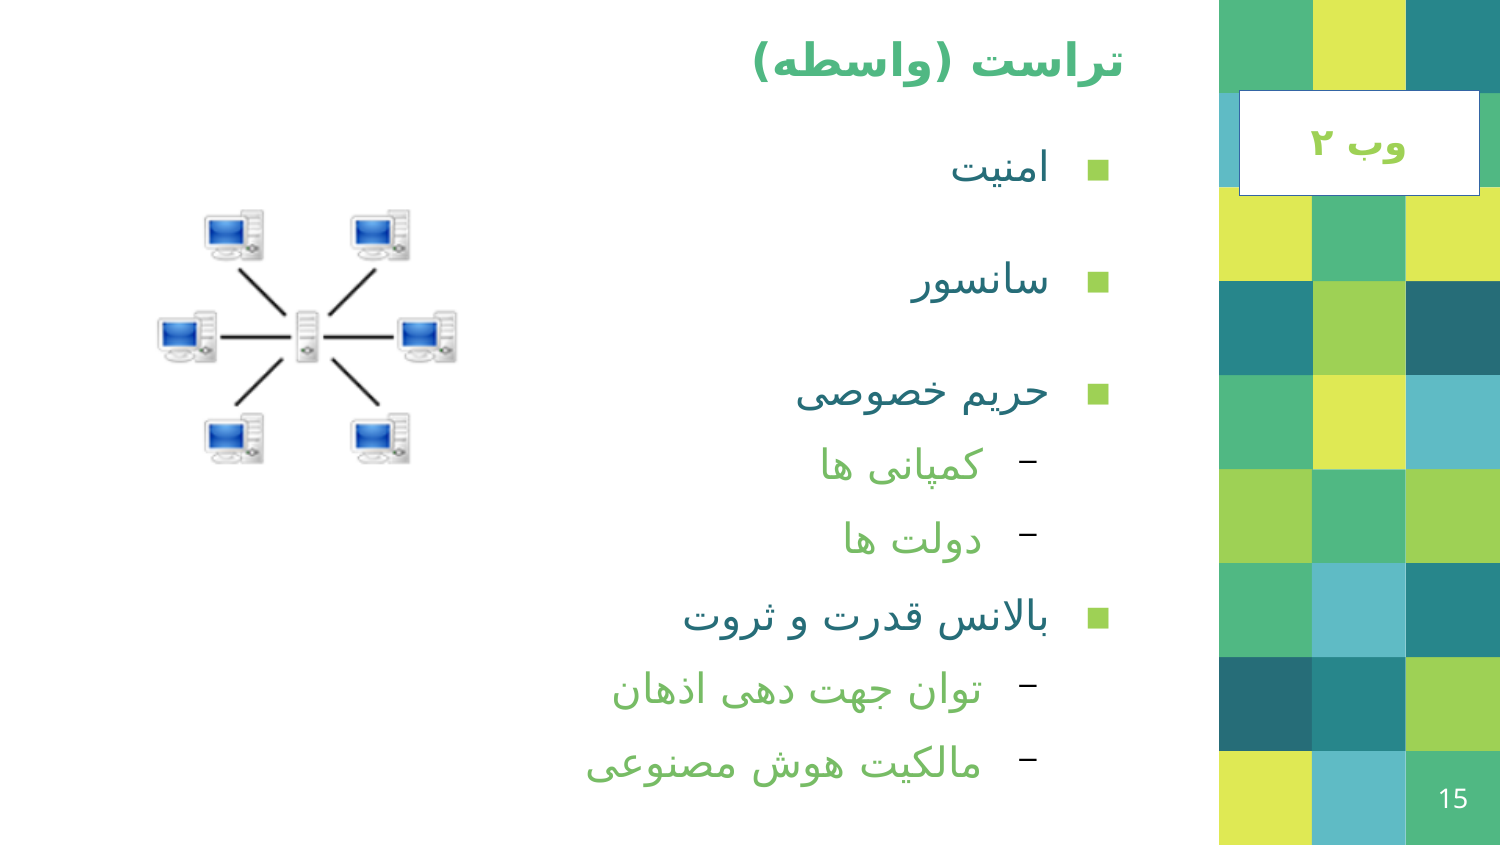

تراست (واسطه)
وب ۲
# امنیت
سانسور
حریم خصوصی
کمپانی ها
دولت ها
بالانس قدرت و ثروت
توان جهت دهی اذهان
مالکیت هوش مصنوعی
15